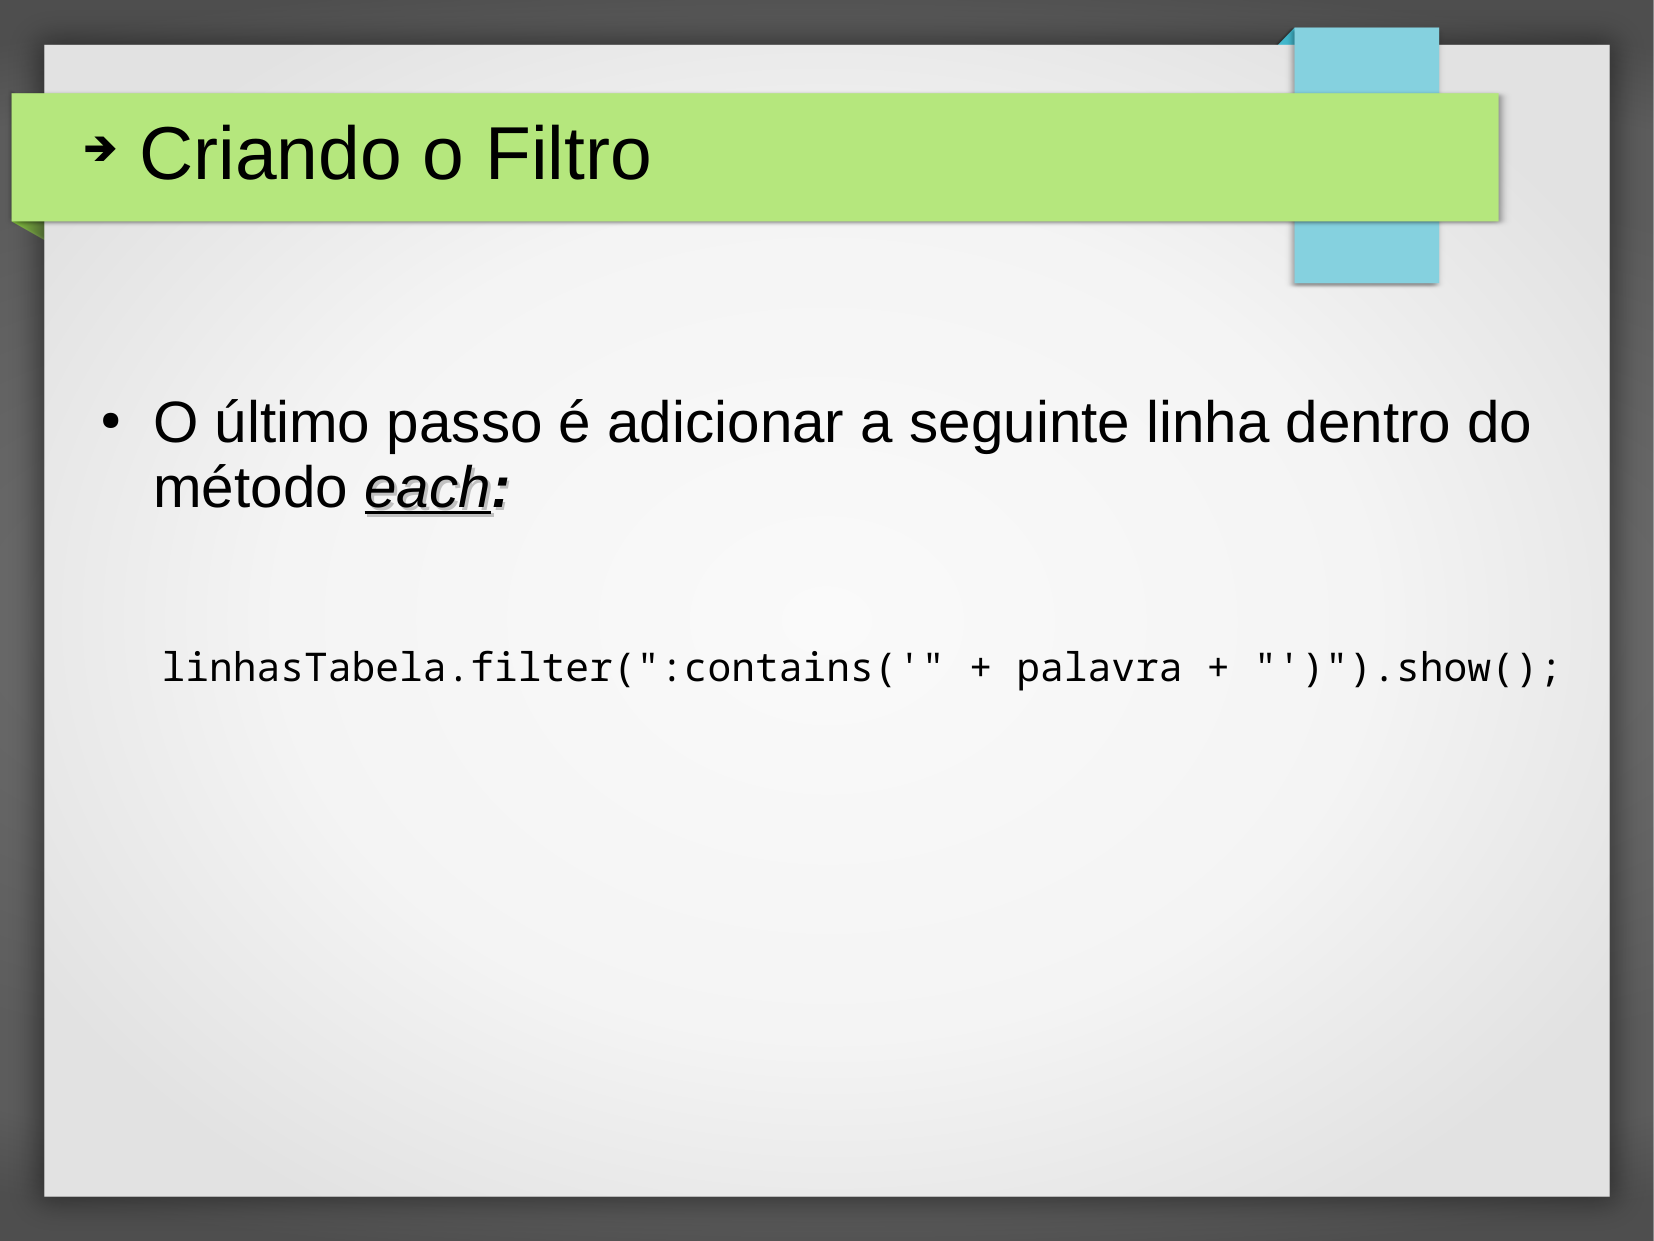

# Criando o Filtro
O último passo é adicionar a seguinte linha dentro do método each:
linhasTabela.filter(":contains('" + palavra + "')").show();